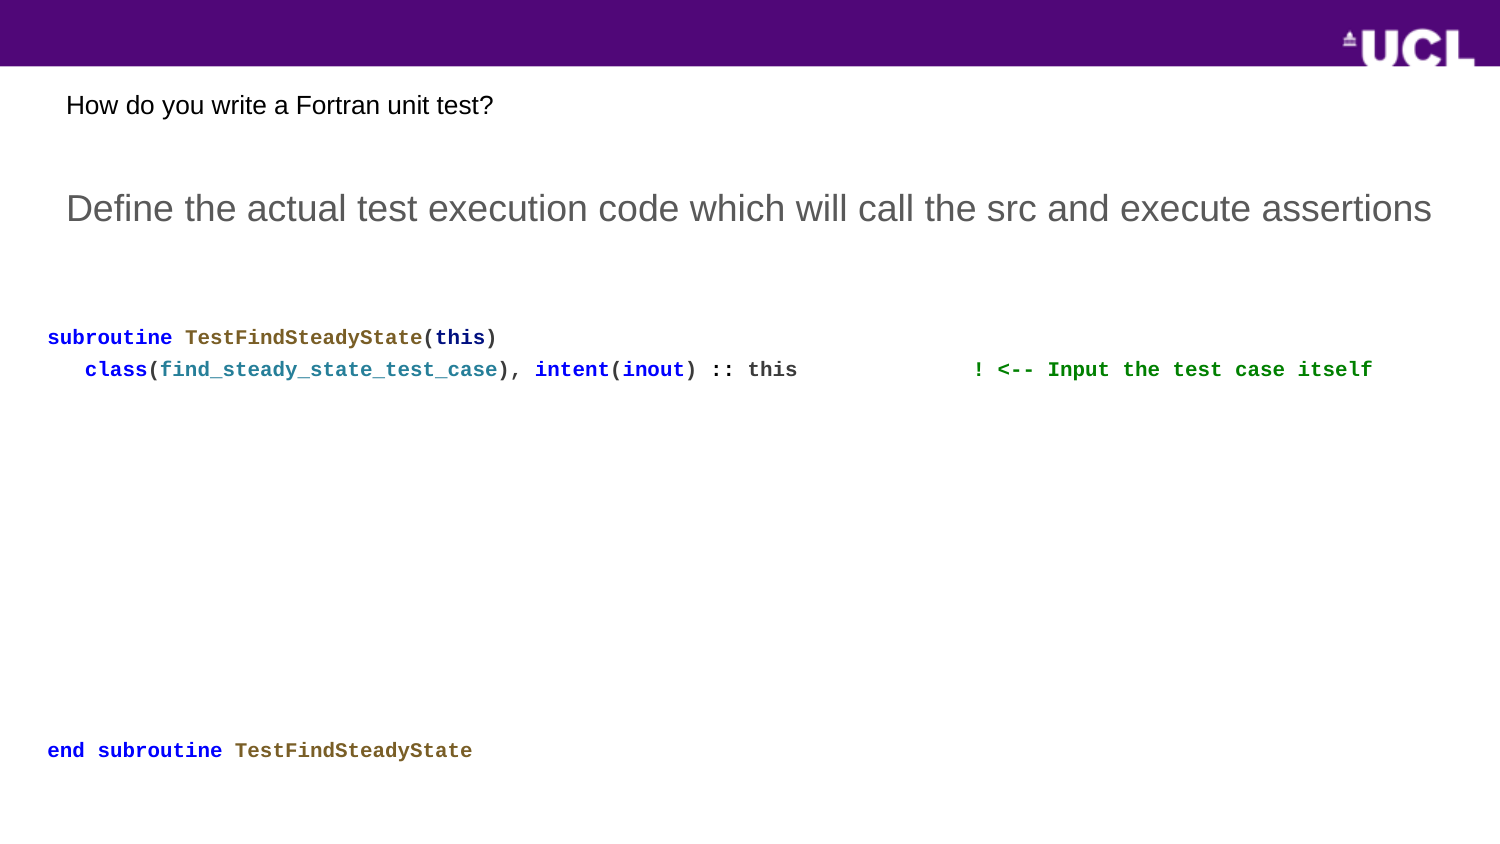

# How do you write a Fortran unit test?
Define the actual test execution code which will call the src and execute assertions
subroutine TestFindSteadyState(this)
 class(find_steady_state_test_case), intent(inout) :: this ! <-- Input the test case itself
end subroutine TestFindSteadyState